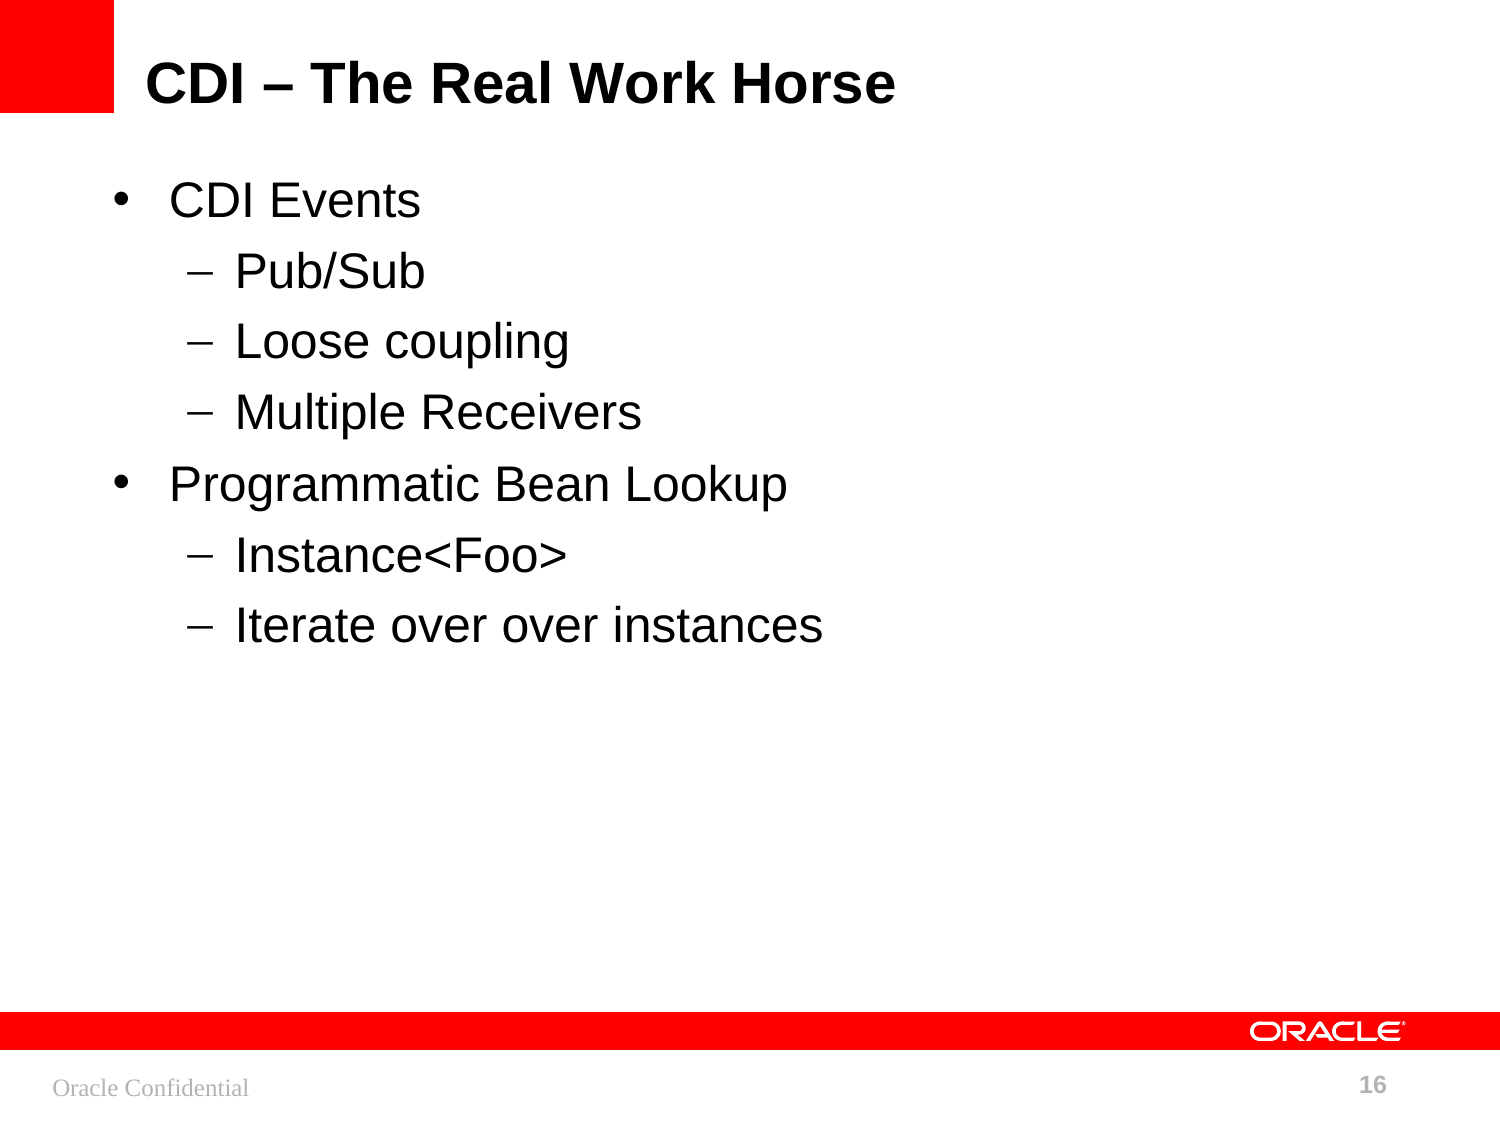

# CDI – The Real Work Horse
CDI Events
Pub/Sub
Loose coupling
Multiple Receivers
Programmatic Bean Lookup
Instance<Foo>
Iterate over over instances